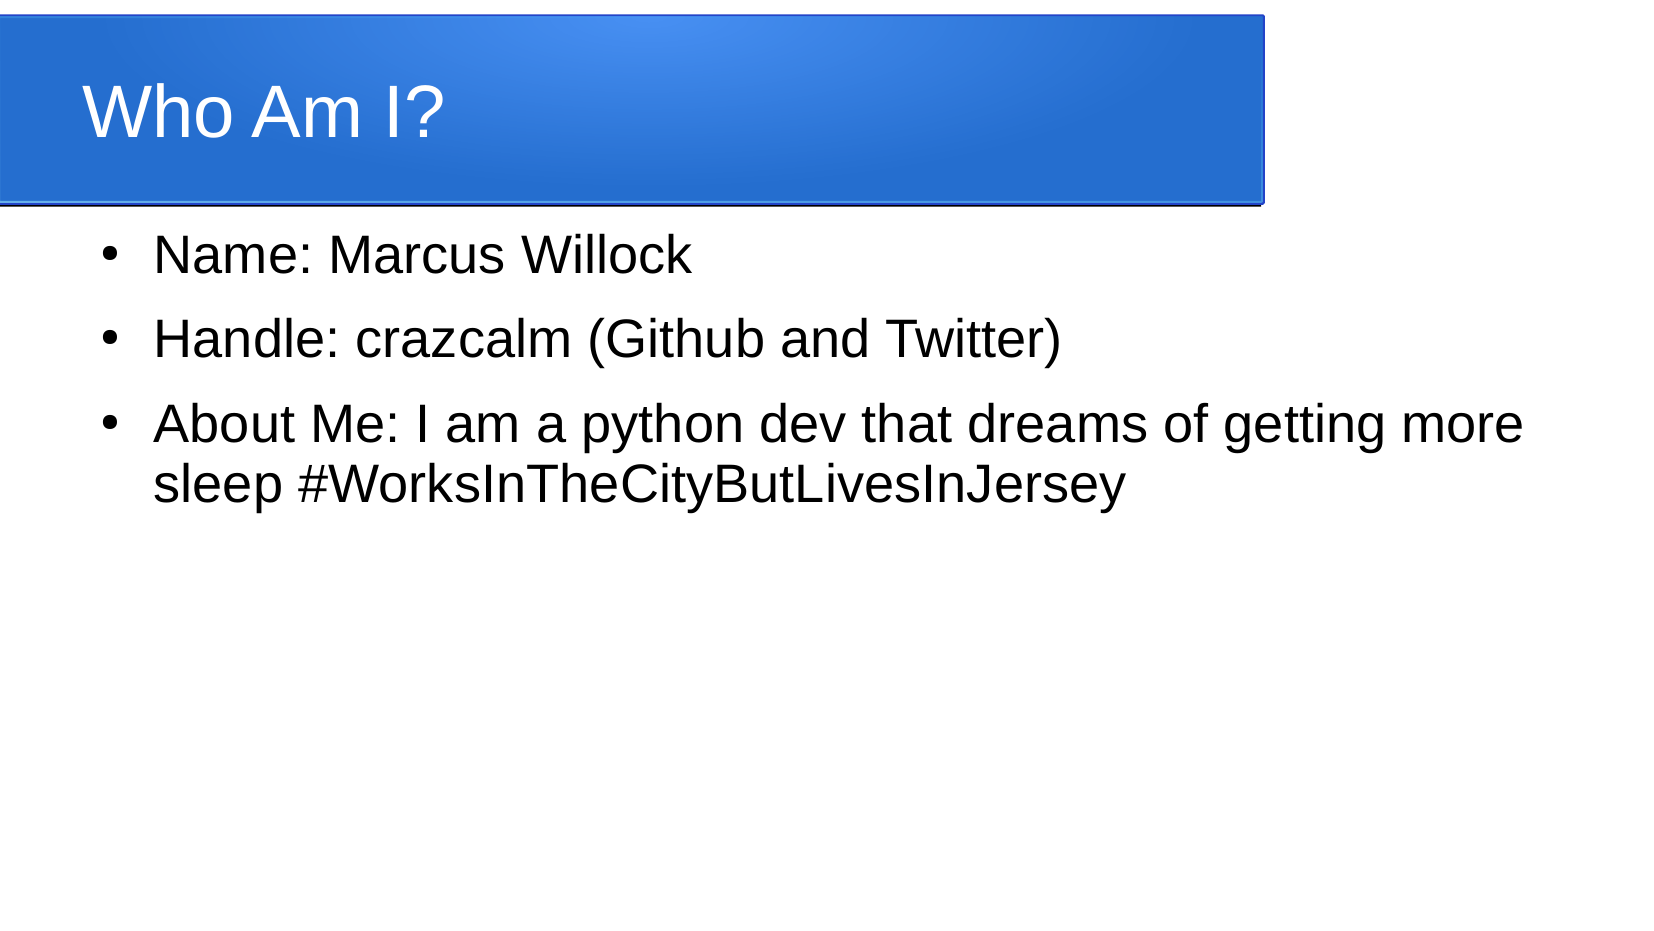

# Who Am I?
Name: Marcus Willock
Handle: crazcalm (Github and Twitter)
About Me: I am a python dev that dreams of getting more sleep #WorksInTheCityButLivesInJersey